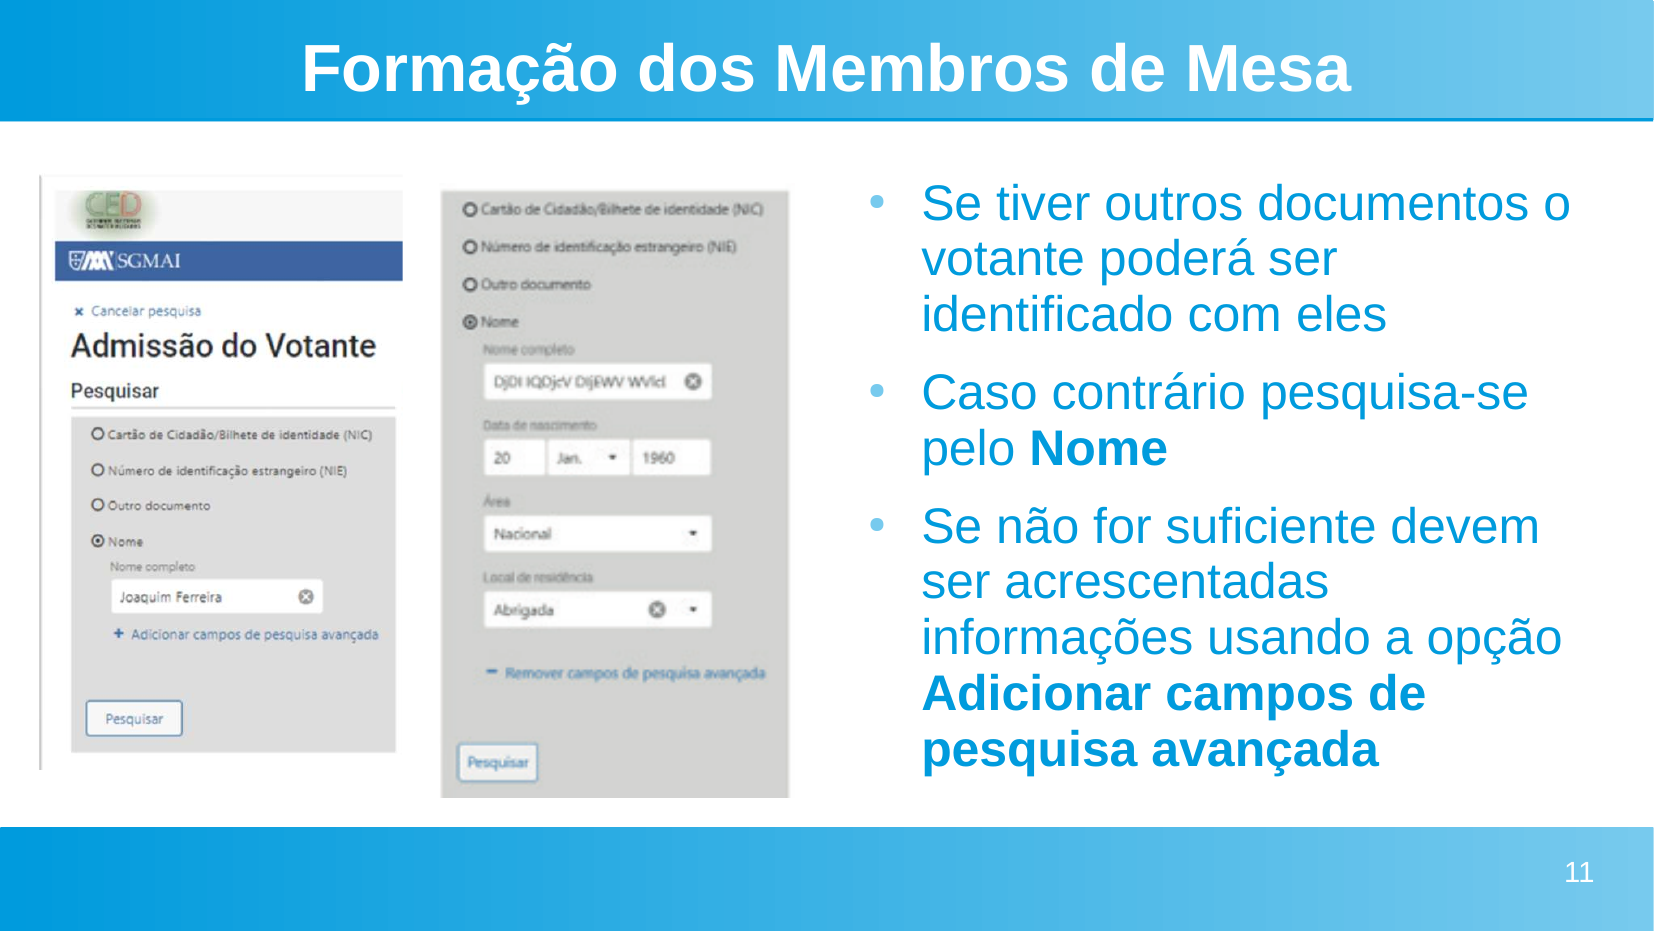

# Formação dos Membros de Mesa
Se tiver outros documentos o votante poderá ser identificado com eles
Caso contrário pesquisa-se pelo Nome
Se não for suficiente devem ser acrescentadas informações usando a opção Adicionar campos de pesquisa avançada
11